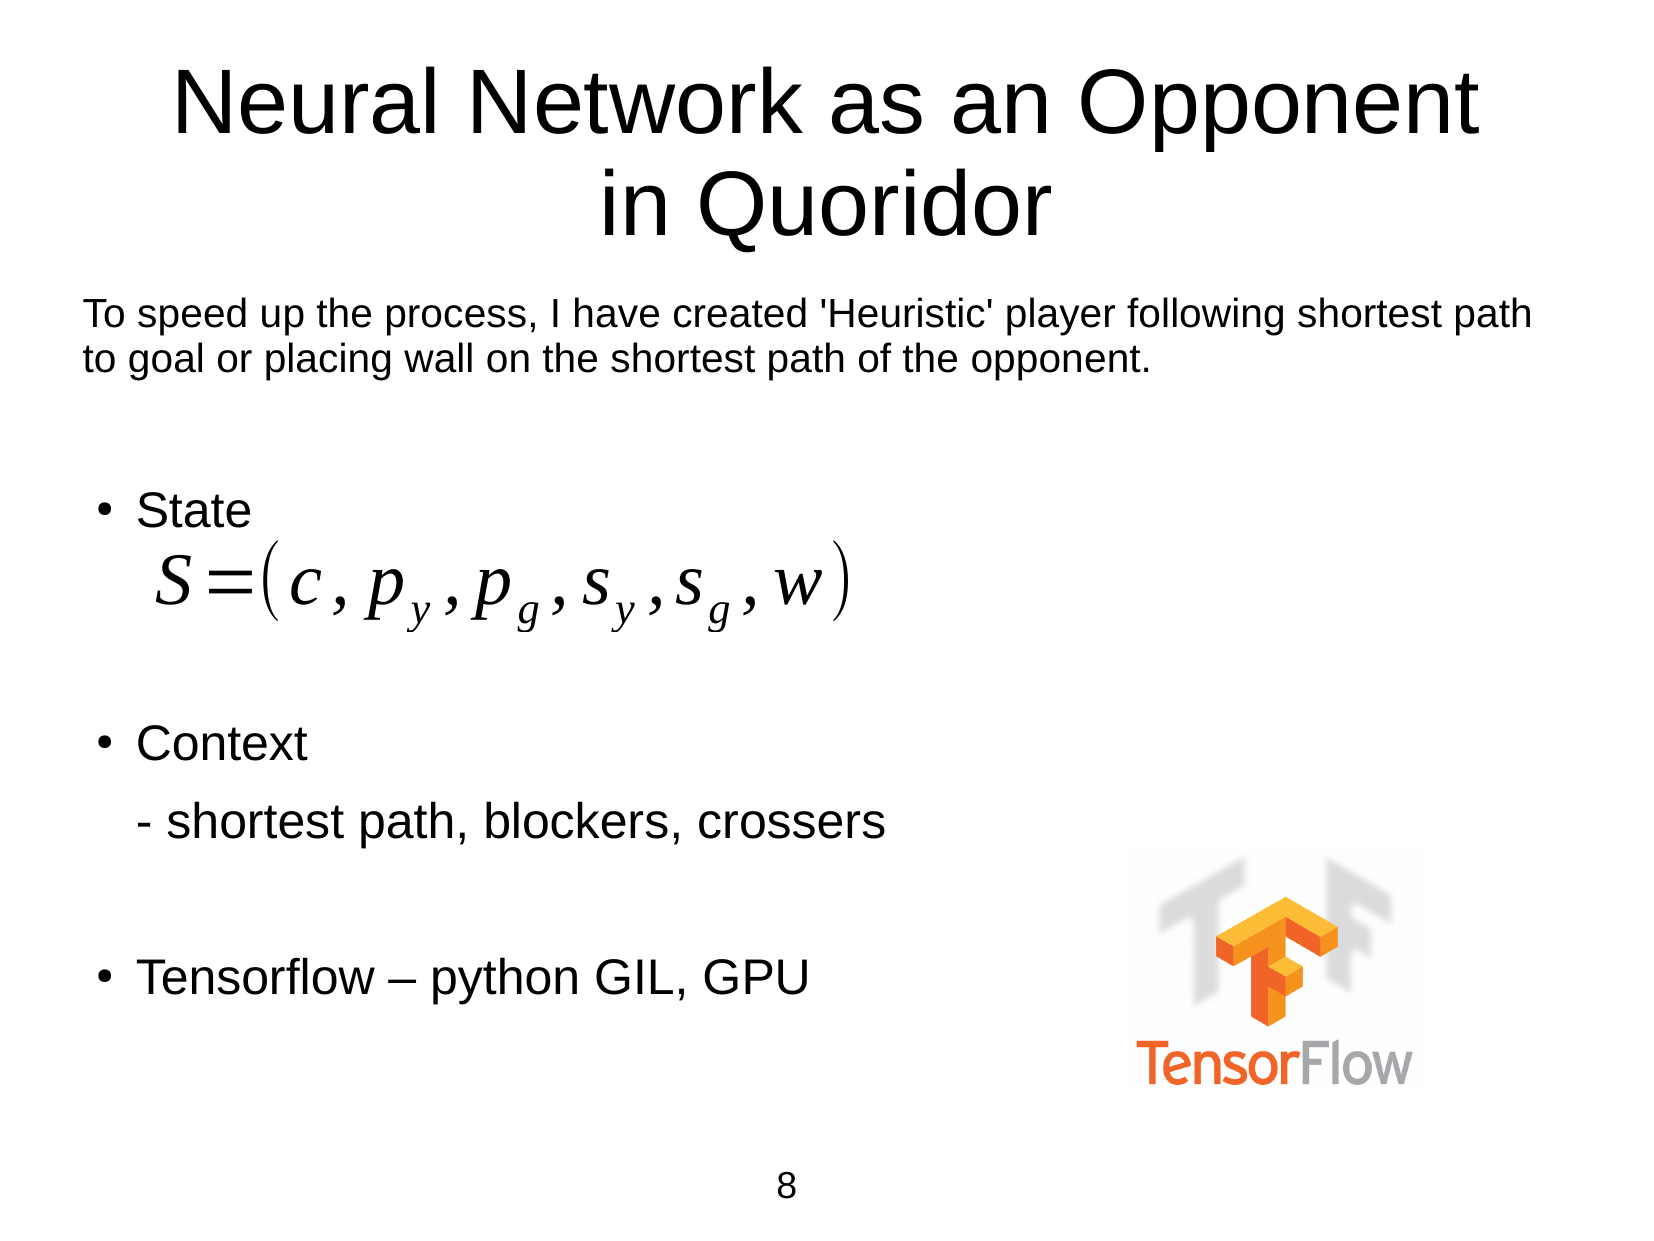

# Neural Network as an Opponent in Quoridor
To speed up the process, I have created 'Heuristic' player following shortest path to goal or placing wall on the shortest path of the opponent.
State
Context
- shortest path, blockers, crossers
Tensorflow – python GIL, GPU